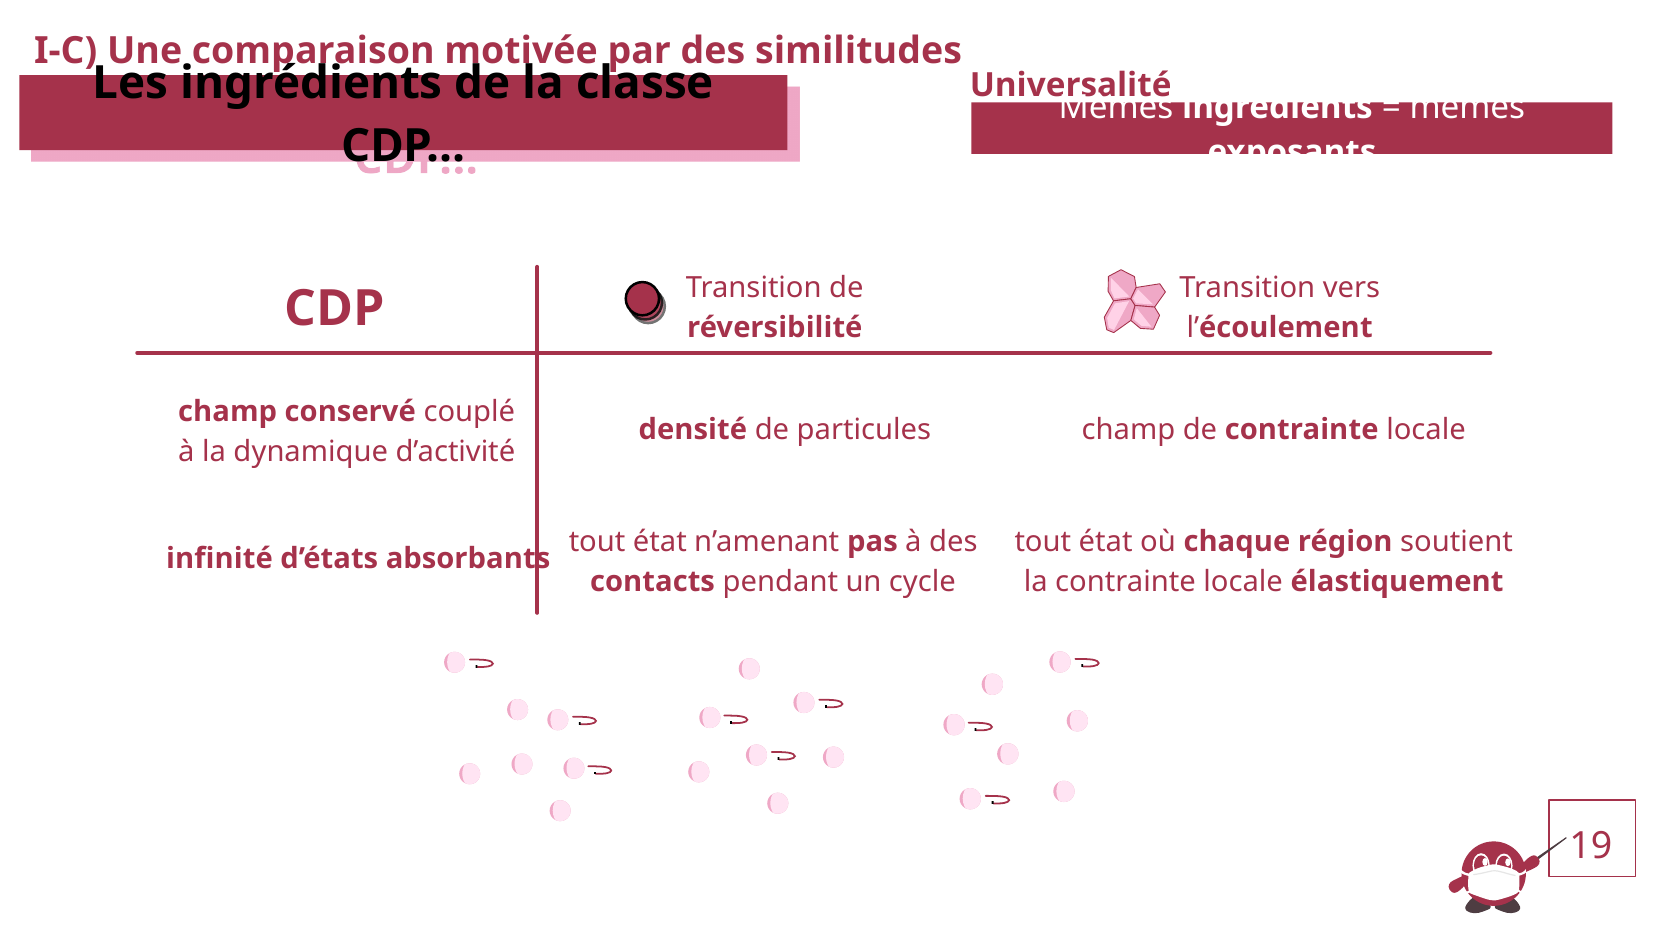

I-C) Une comparaison motivée par des similitudes
Universalité
Les ingrédients de la classe CDP...
Mêmes ingrédients = mêmes exposants
Transition de
réversibilité
Transition vers
l’écoulement
CDP
champ conservé couplé
à la dynamique d’activité
densité de particules
champ de contrainte locale
tout état n’amenant pas à des
contacts pendant un cycle
tout état où chaque région soutient
la contrainte locale élastiquement
infinité d’états absorbants